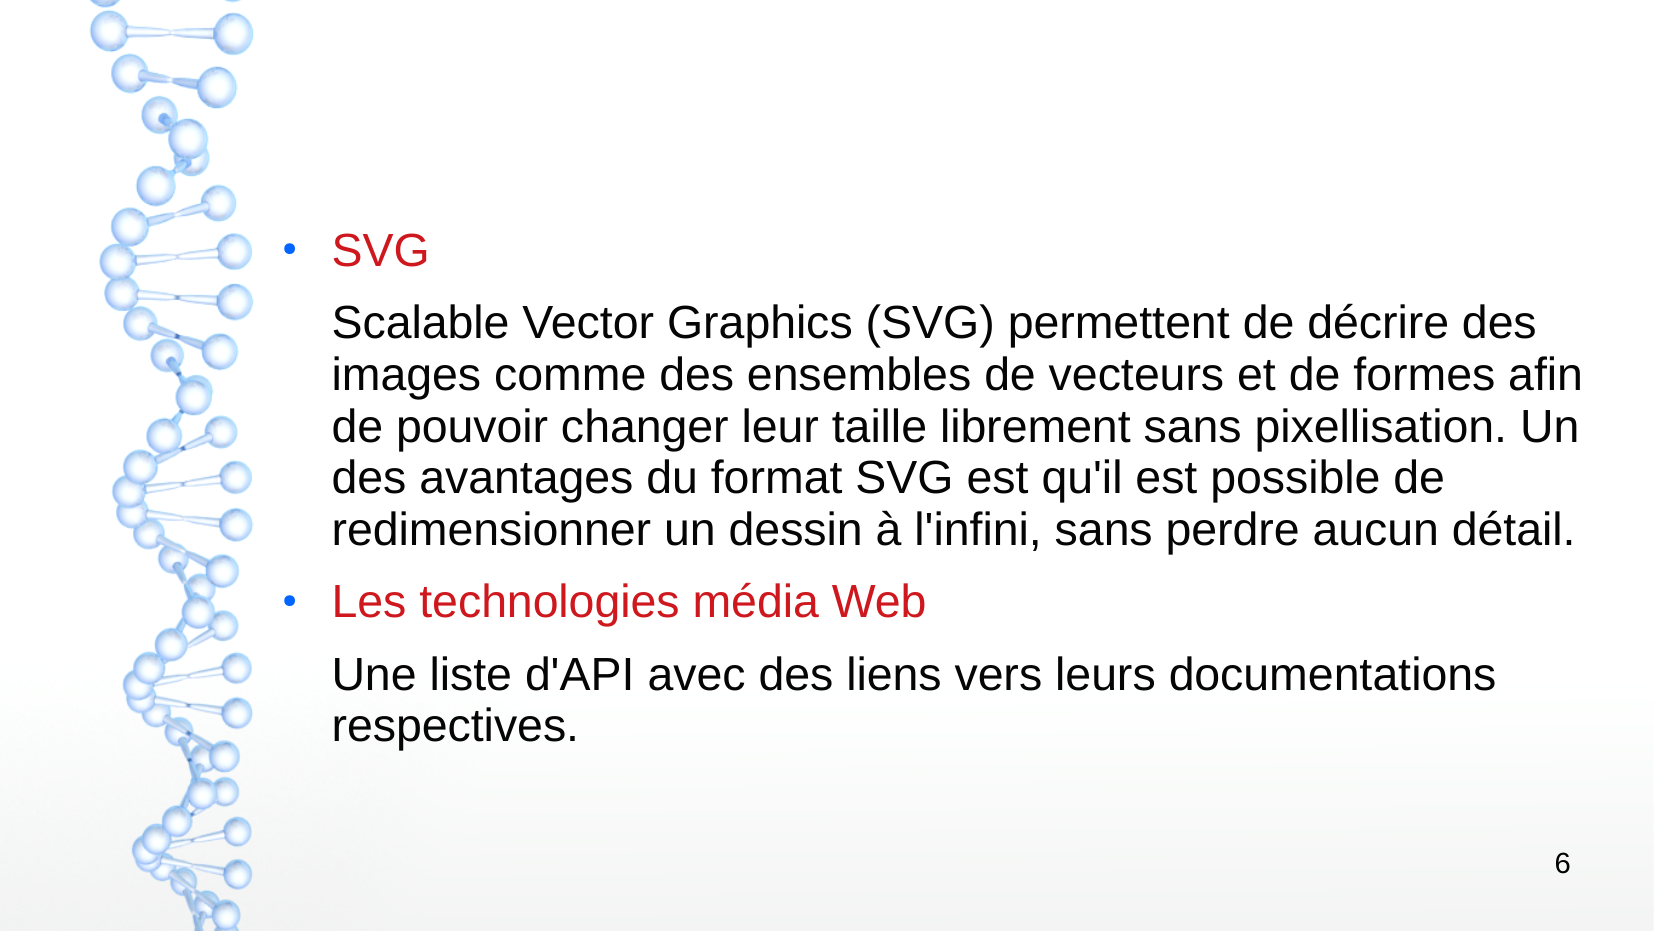

#
SVG
Scalable Vector Graphics (SVG) permettent de décrire des images comme des ensembles de vecteurs et de formes afin de pouvoir changer leur taille librement sans pixellisation. Un des avantages du format SVG est qu'il est possible de redimensionner un dessin à l'infini, sans perdre aucun détail.
Les technologies média Web
Une liste d'API avec des liens vers leurs documentations respectives.
6